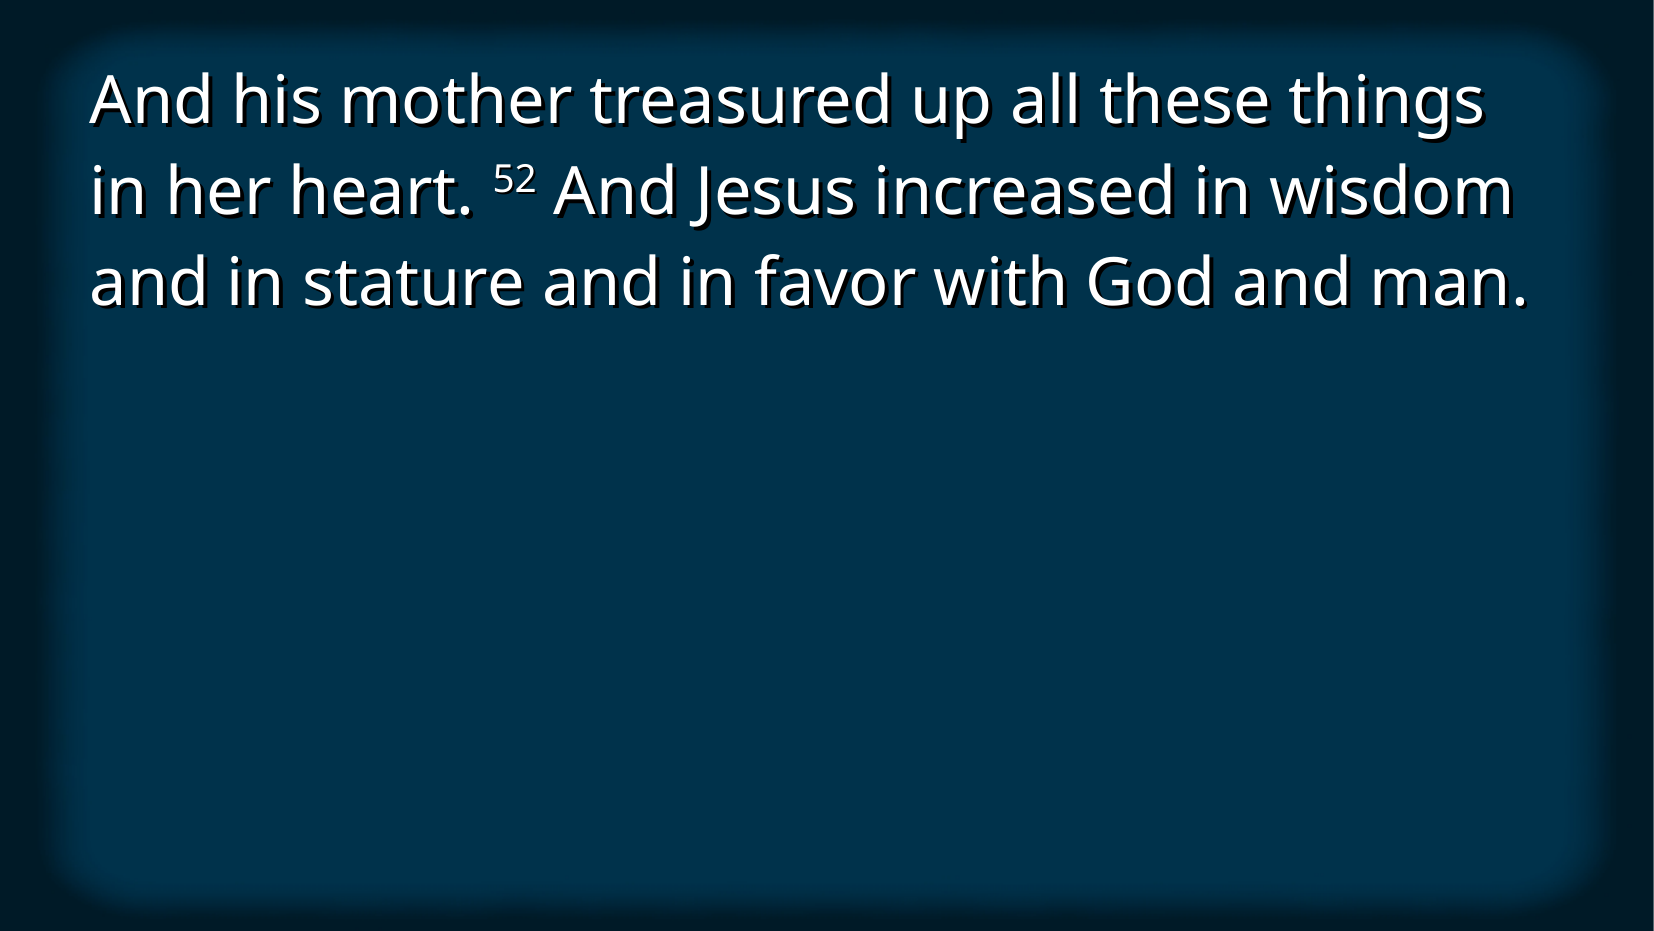

And his mother treasured up all these things in her heart. 52 And Jesus increased in wisdom and in stature and in favor with God and man.